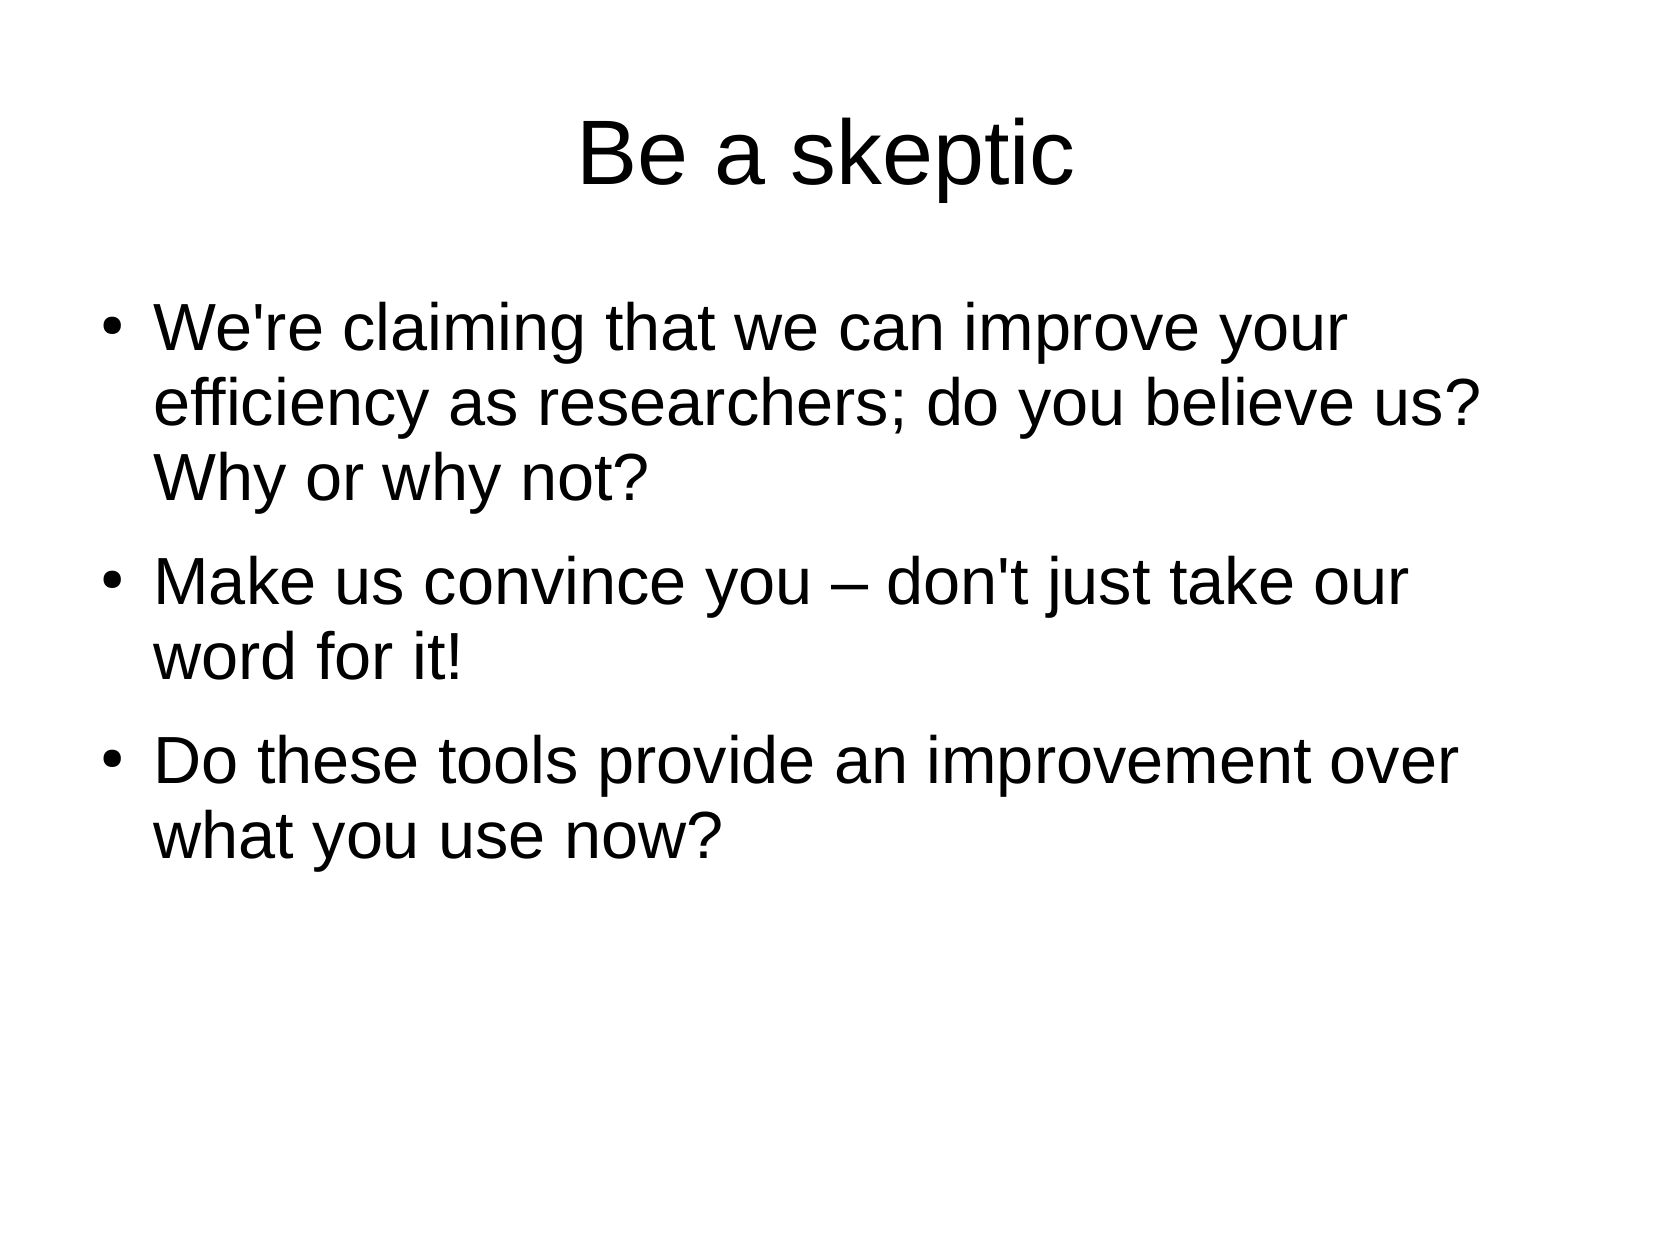

# Be a skeptic
We're claiming that we can improve your efficiency as researchers; do you believe us? Why or why not?
Make us convince you – don't just take our word for it!
Do these tools provide an improvement over what you use now?